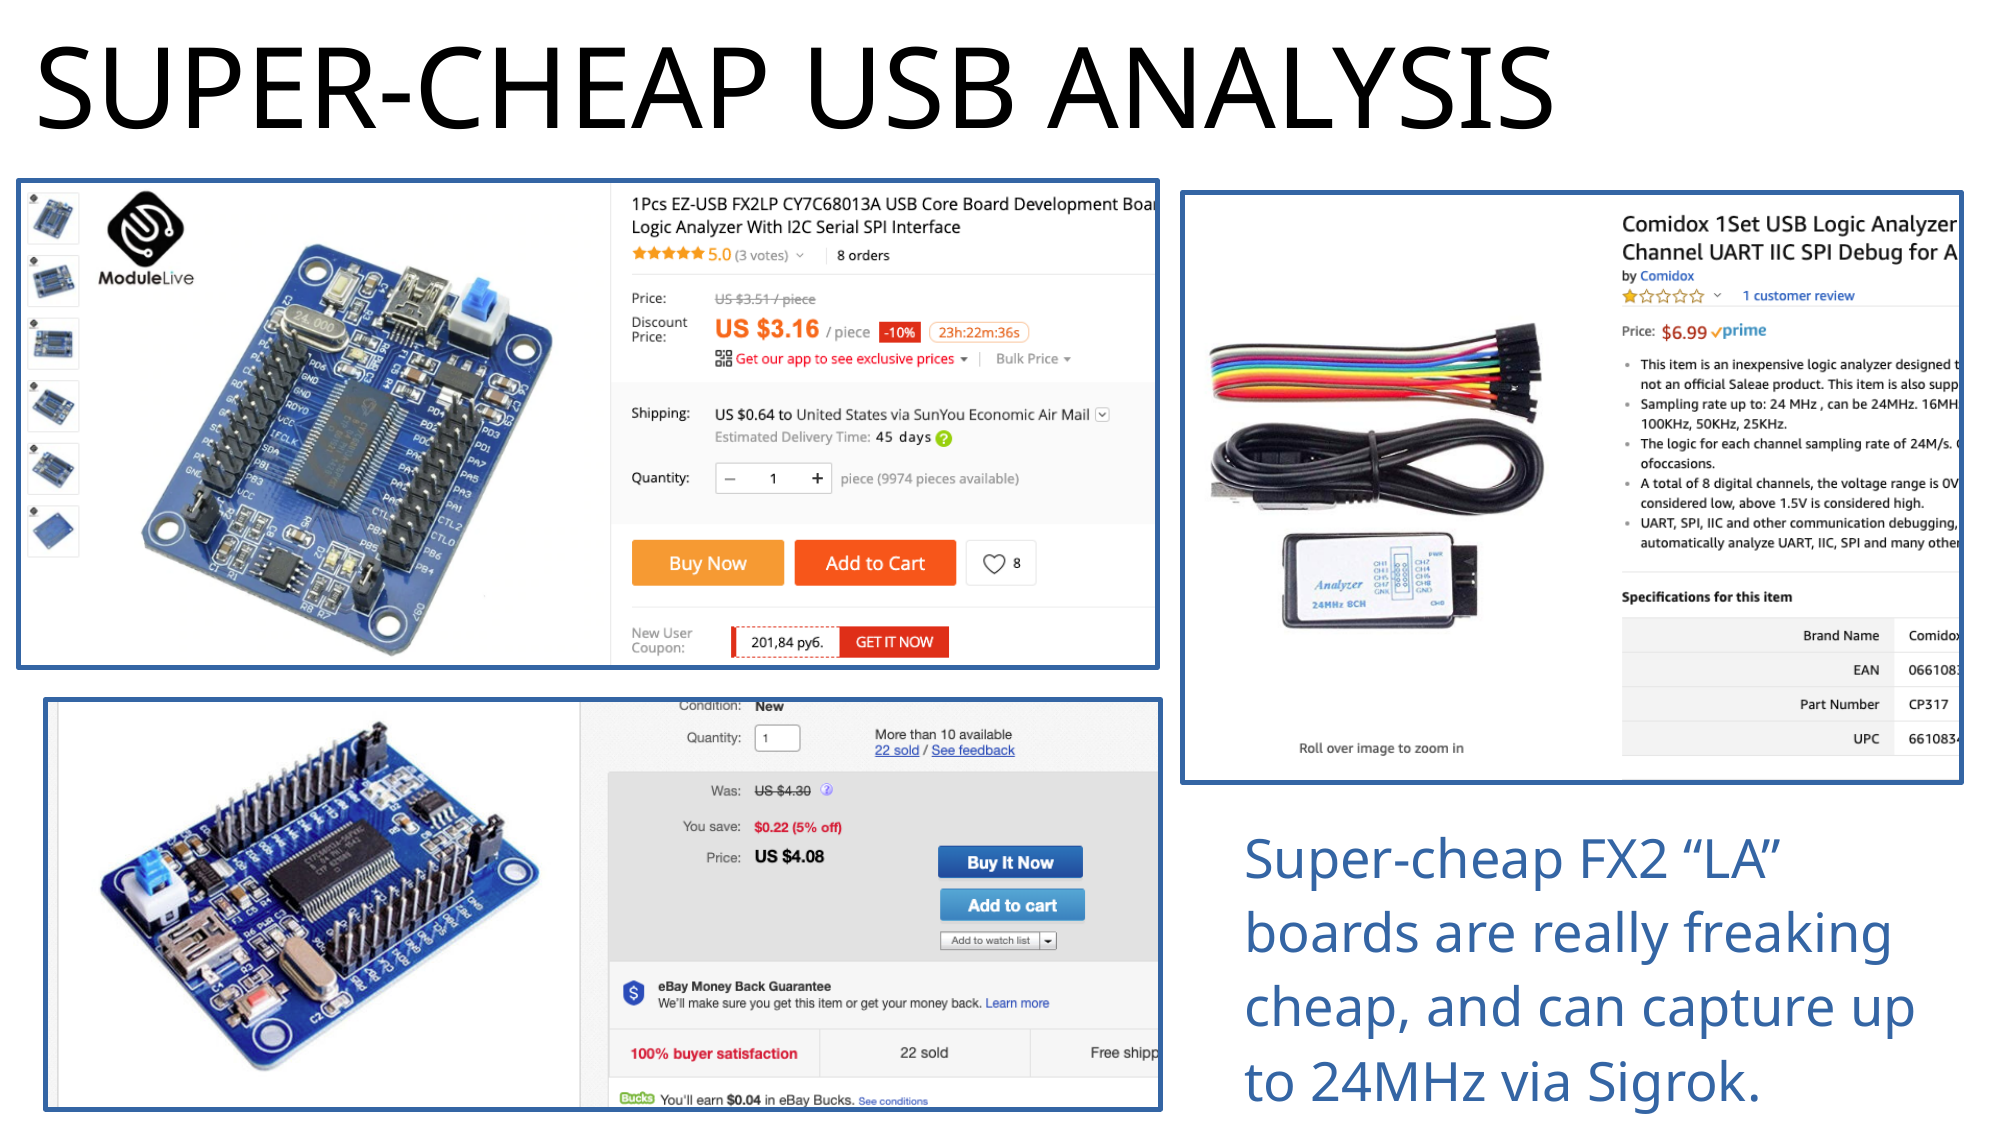

SUPER-CHEAP USB ANALYSIS
Super-cheap FX2 “LA” boards are really freaking cheap, and can capture up to 24MHz via Sigrok.
That’s enough for LS/FS USB!